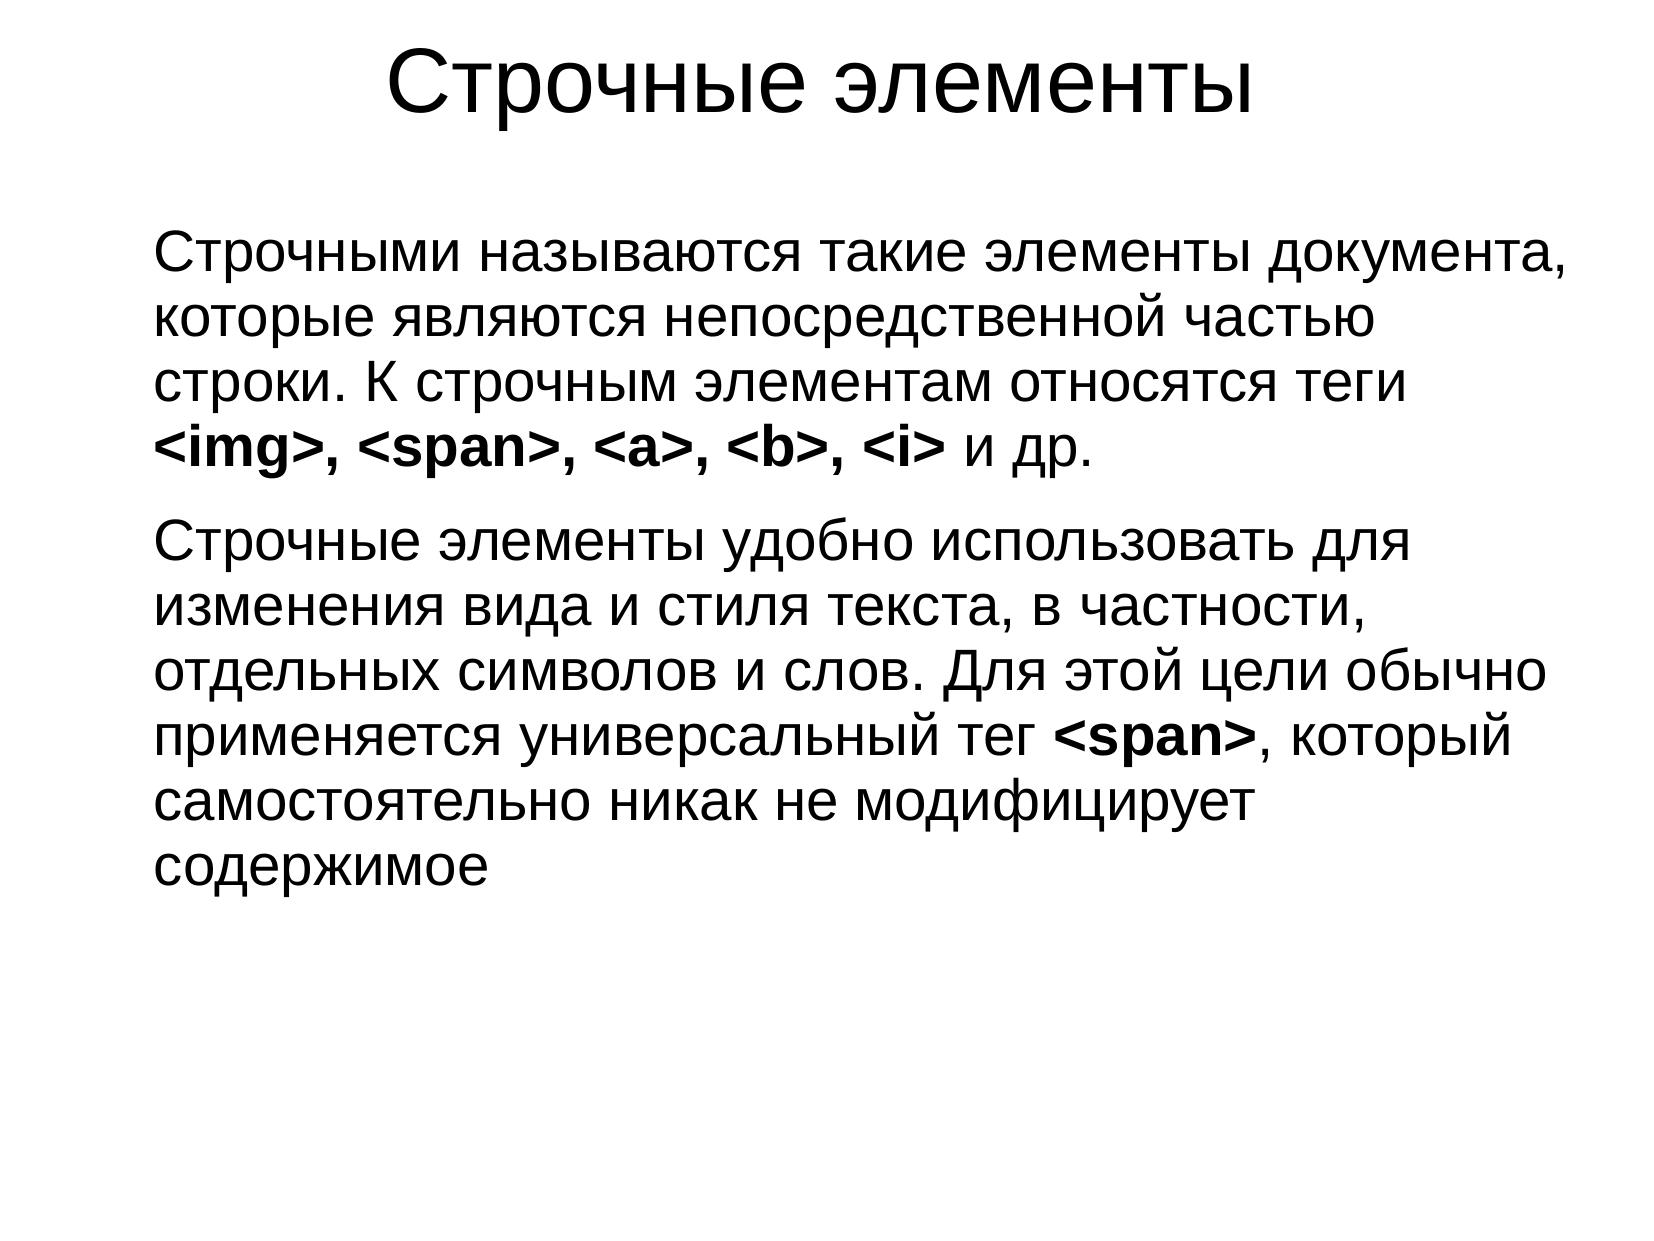

# Строчные элементы
Строчными называются такие элементы документа, которые являются непосредственной частью строки. К строчным элементам относятся теги <img>, <span>, <a>, <b>, <i> и др.
Строчные элементы удобно использовать для изменения вида и стиля текста, в частности, отдельных символов и слов. Для этой цели обычно применяется универсальный тег <span>, который самостоятельно никак не модифицирует содержимое